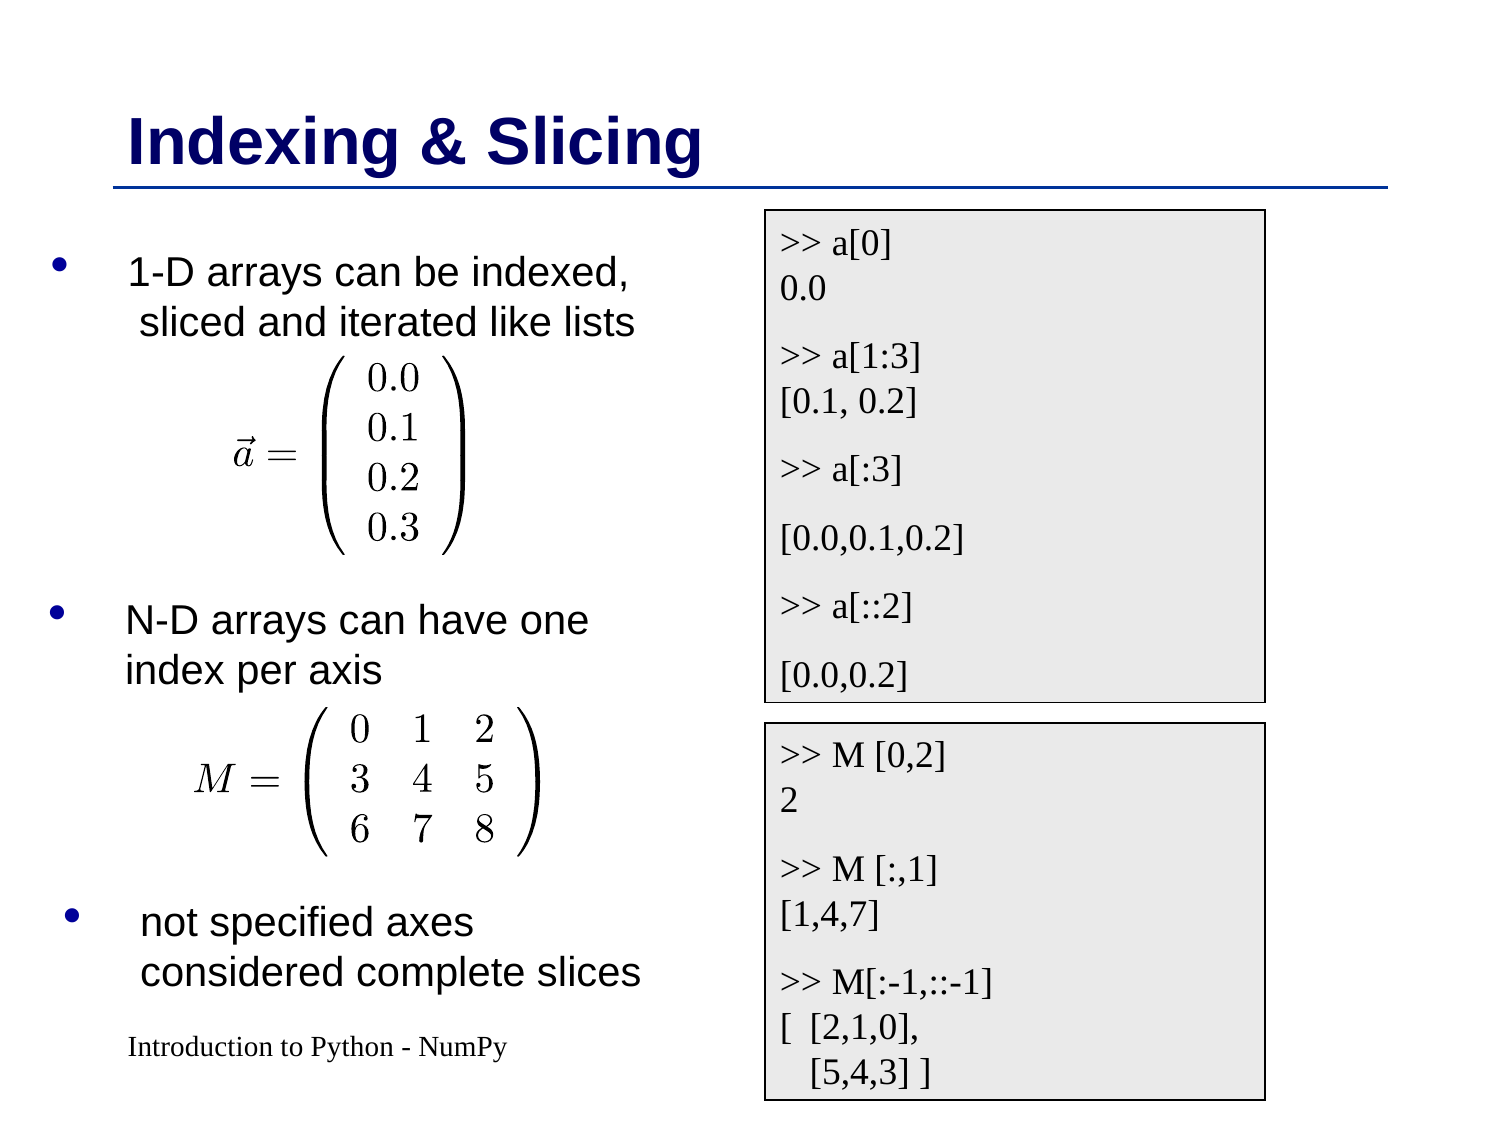

# Indexing & Slicing
>> a[0]
0.0
>> a[1:3]
[0.1, 0.2]
>> a[:3]
[0.0,0.1,0.2]
>> a[::2]
[0.0,0.2]
1-D arrays can be indexed,
 sliced and iterated like lists
N-D arrays can have one index per axis
>> M [0,2]
2
>> M [:,1]
[1,4,7]
>> M[:-1,::-1]
[ 	[2,1,0],
 	[5,4,3] ]
not specified axes considered complete slices
Introduction to Python - NumPy